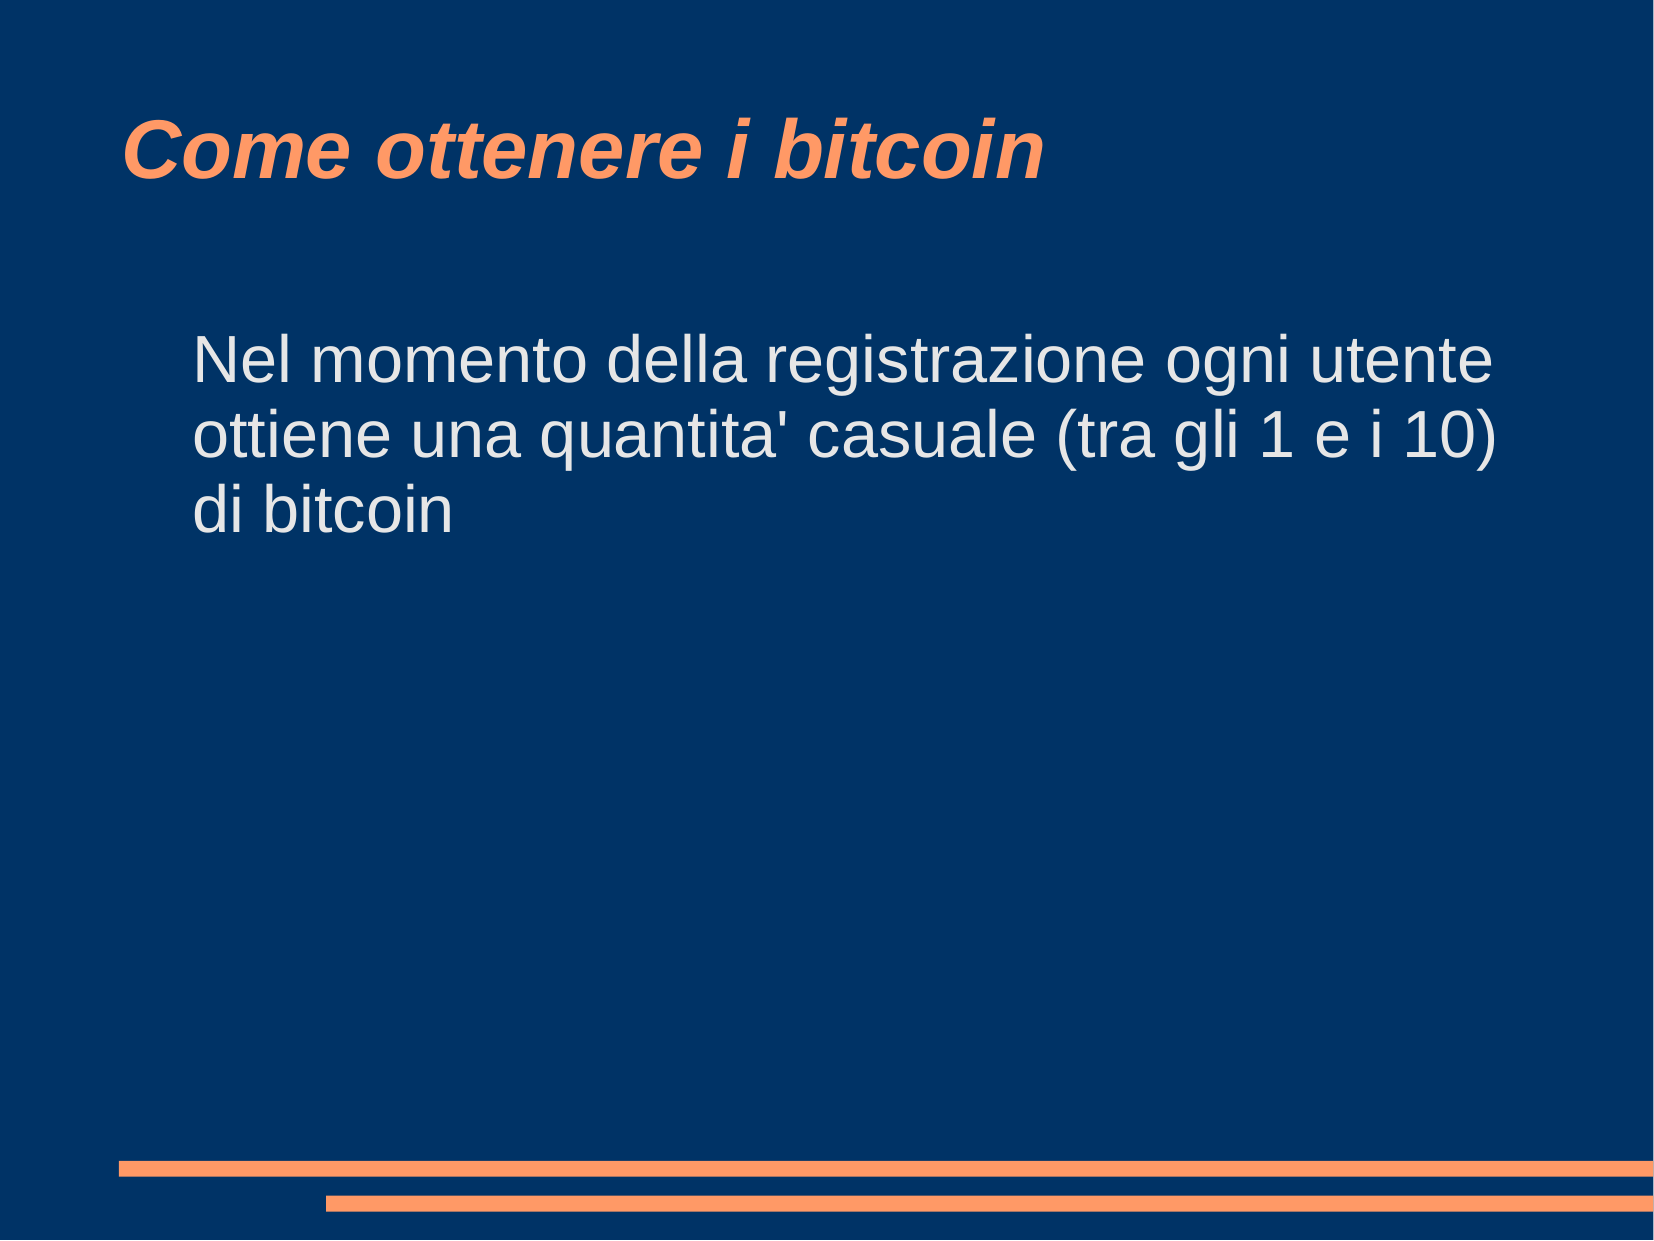

# Come ottenere i bitcoin
Nel momento della registrazione ogni utente ottiene una quantita' casuale (tra gli 1 e i 10) di bitcoin